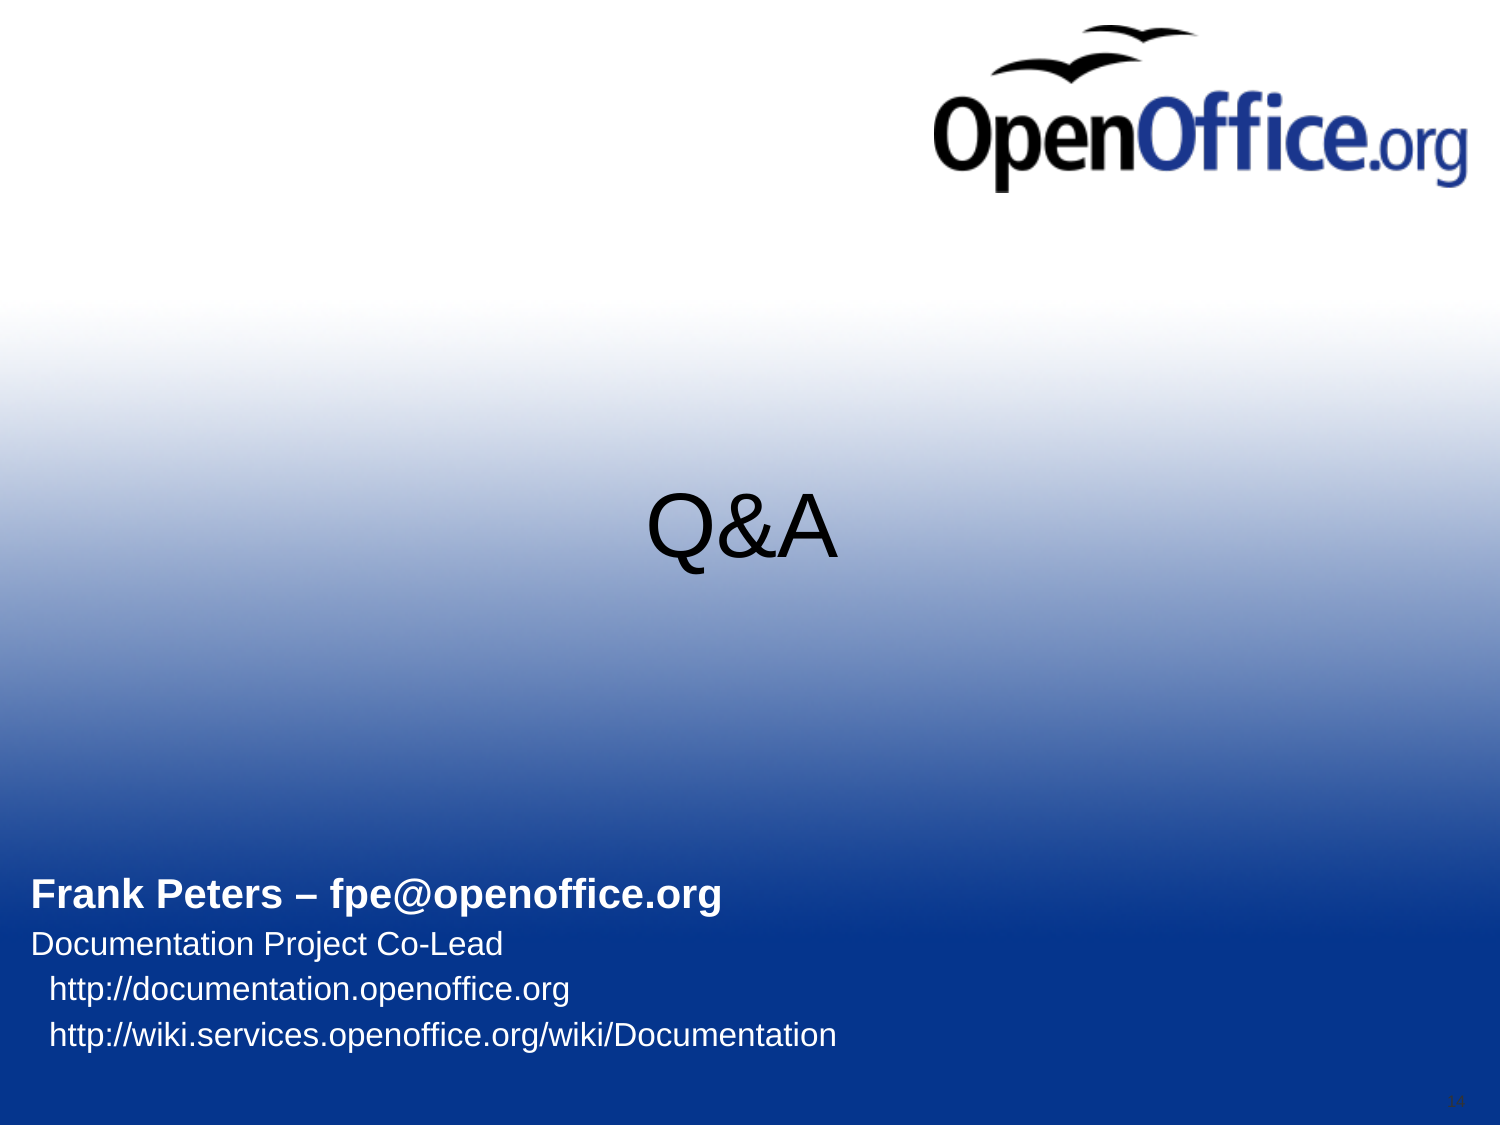

Q&A
# Frank Peters – fpe@openoffice.org
Documentation Project Co-Lead
 http://documentation.openoffice.org
 http://wiki.services.openoffice.org/wiki/Documentation